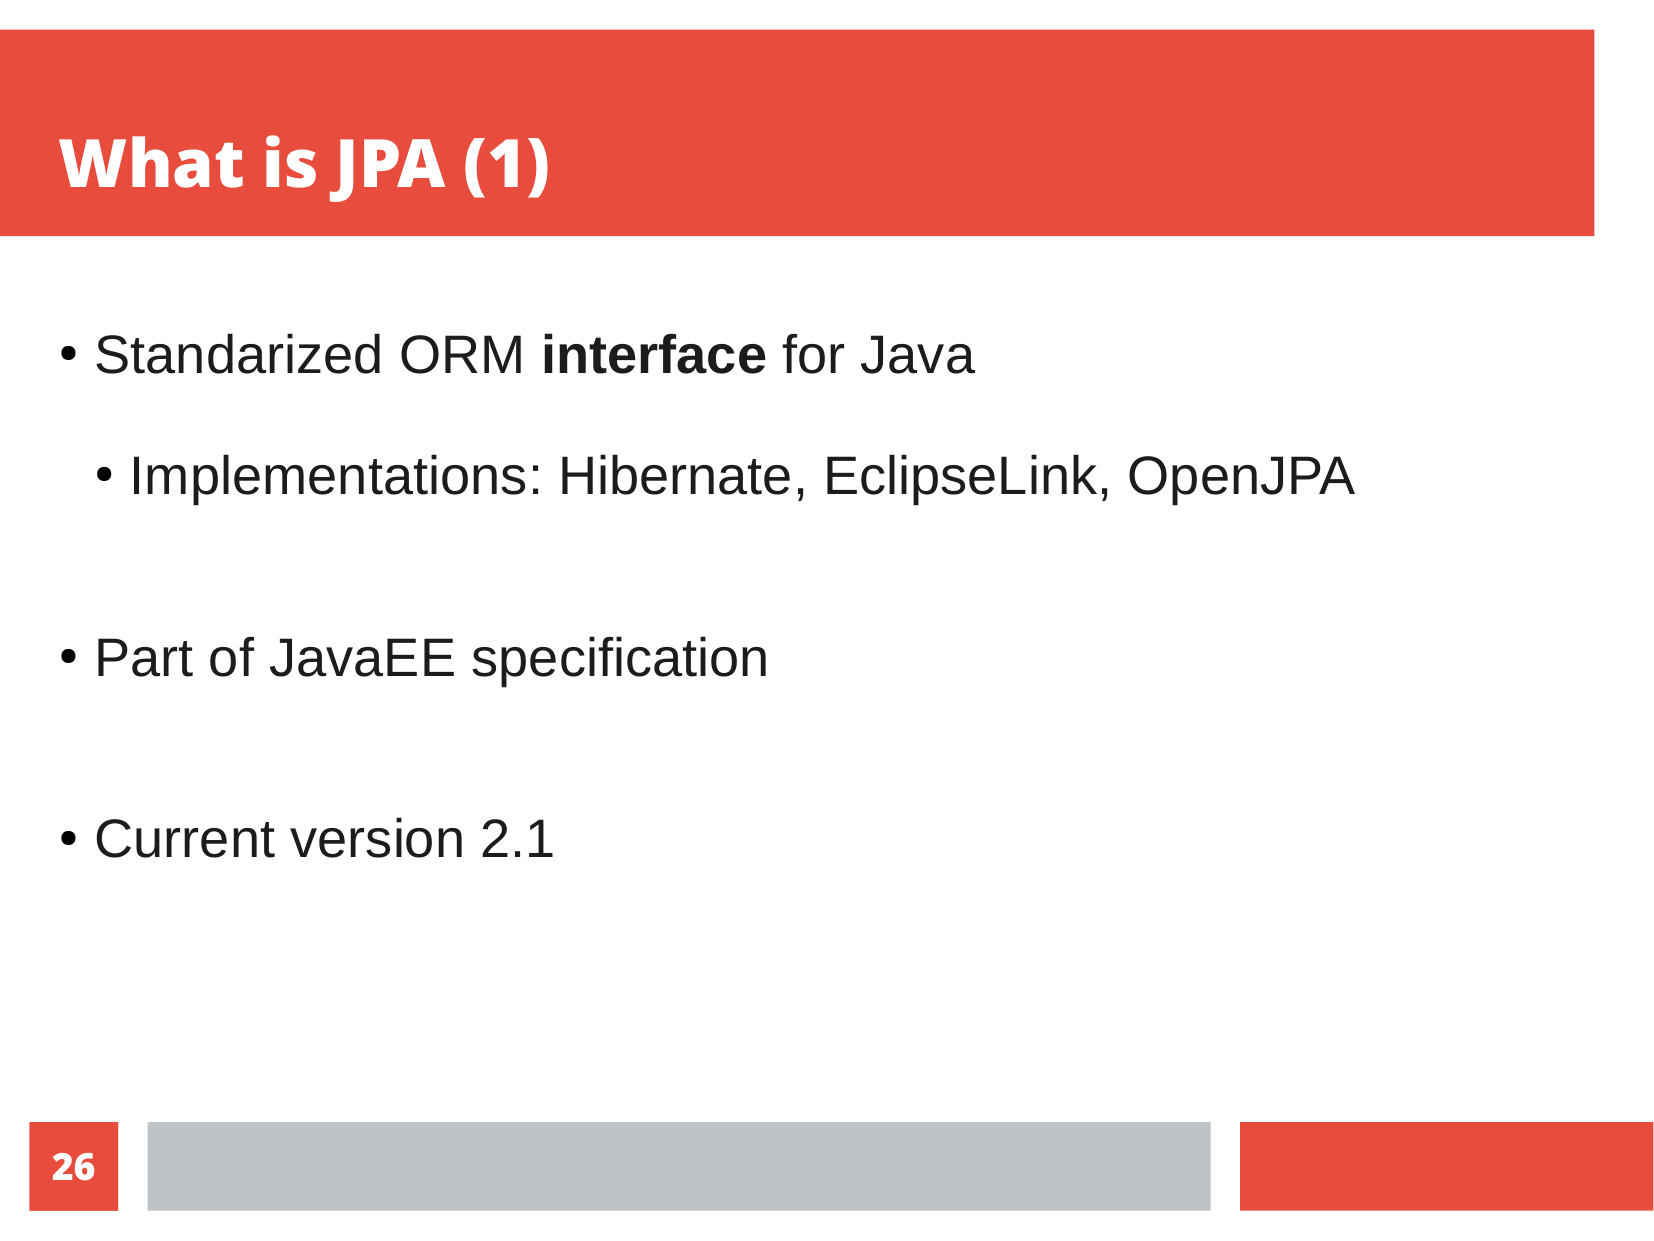

# What is JPA (1)
Standarized ORM interface for Java
Implementations: Hibernate, EclipseLink, OpenJPA
Part of JavaEE specification
Current version 2.1
26